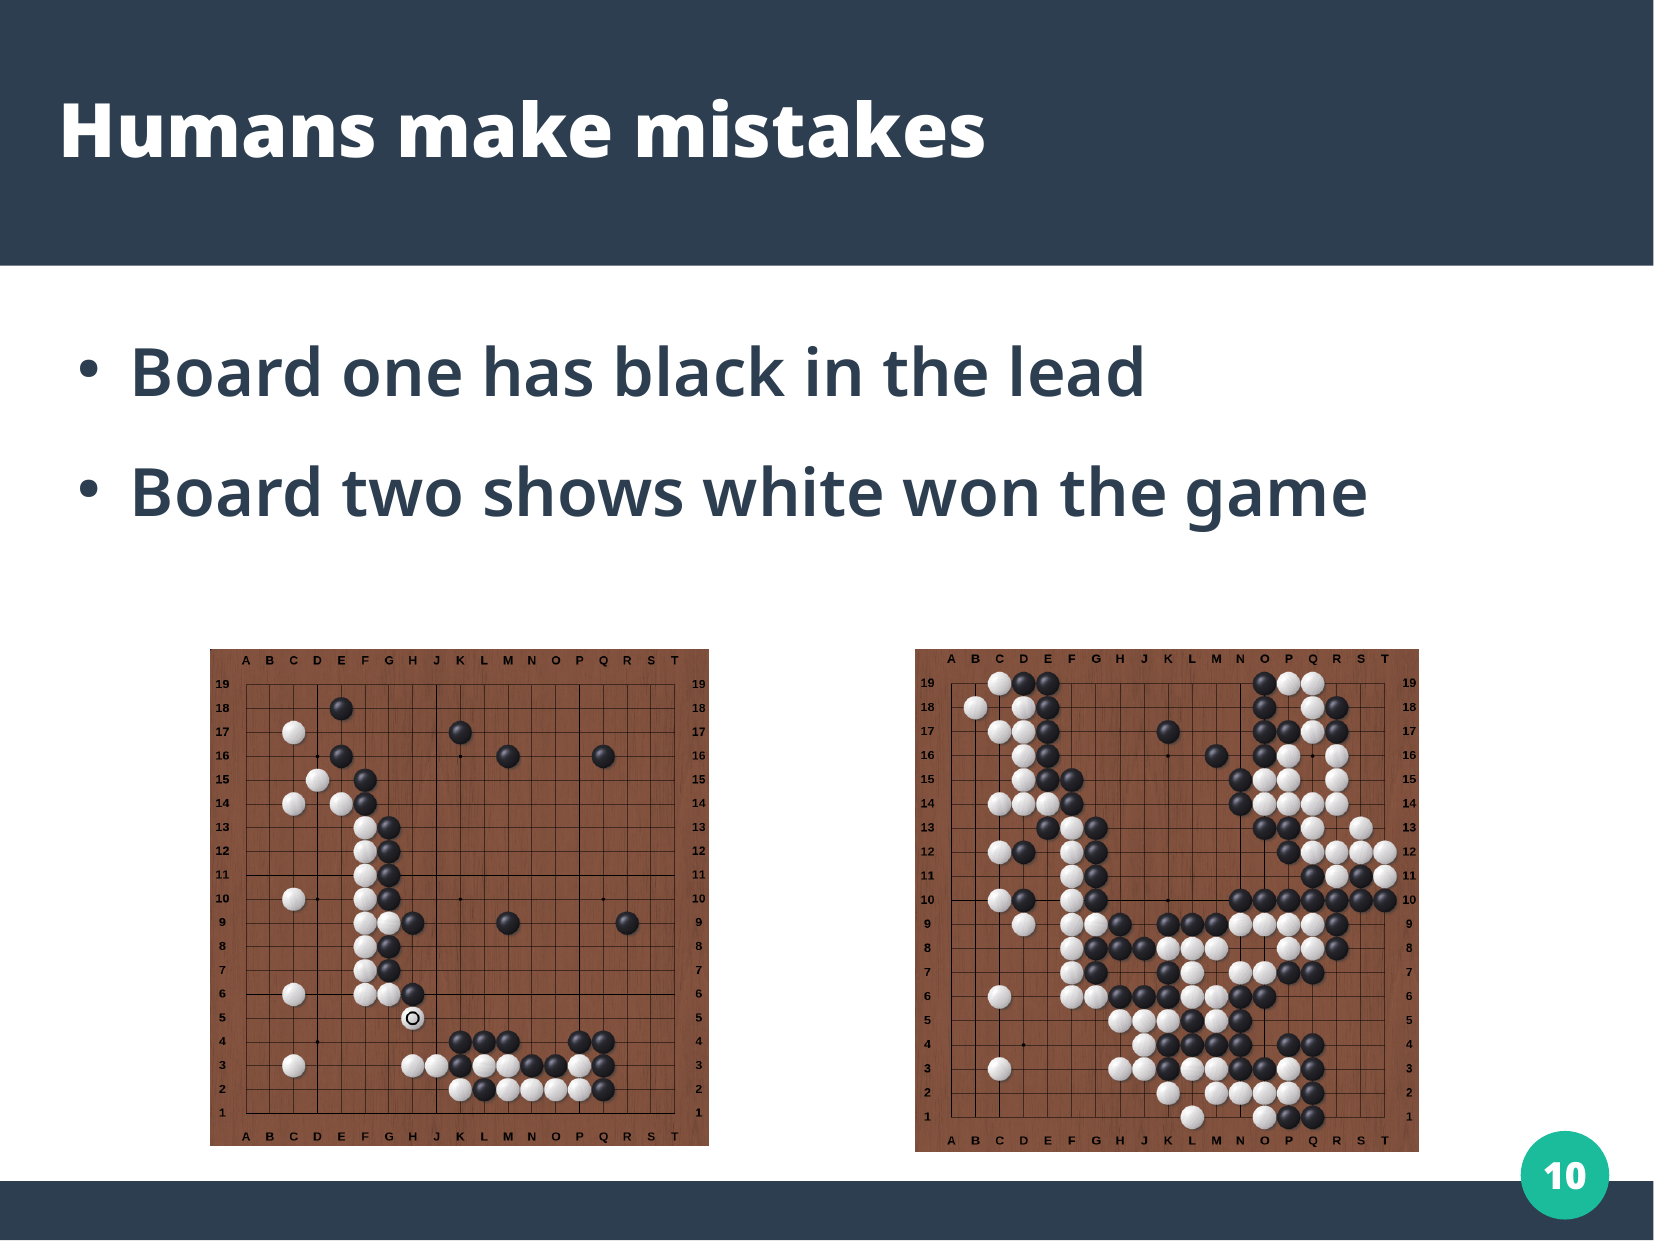

# Humans make mistakes
Board one has black in the lead
Board two shows white won the game
10